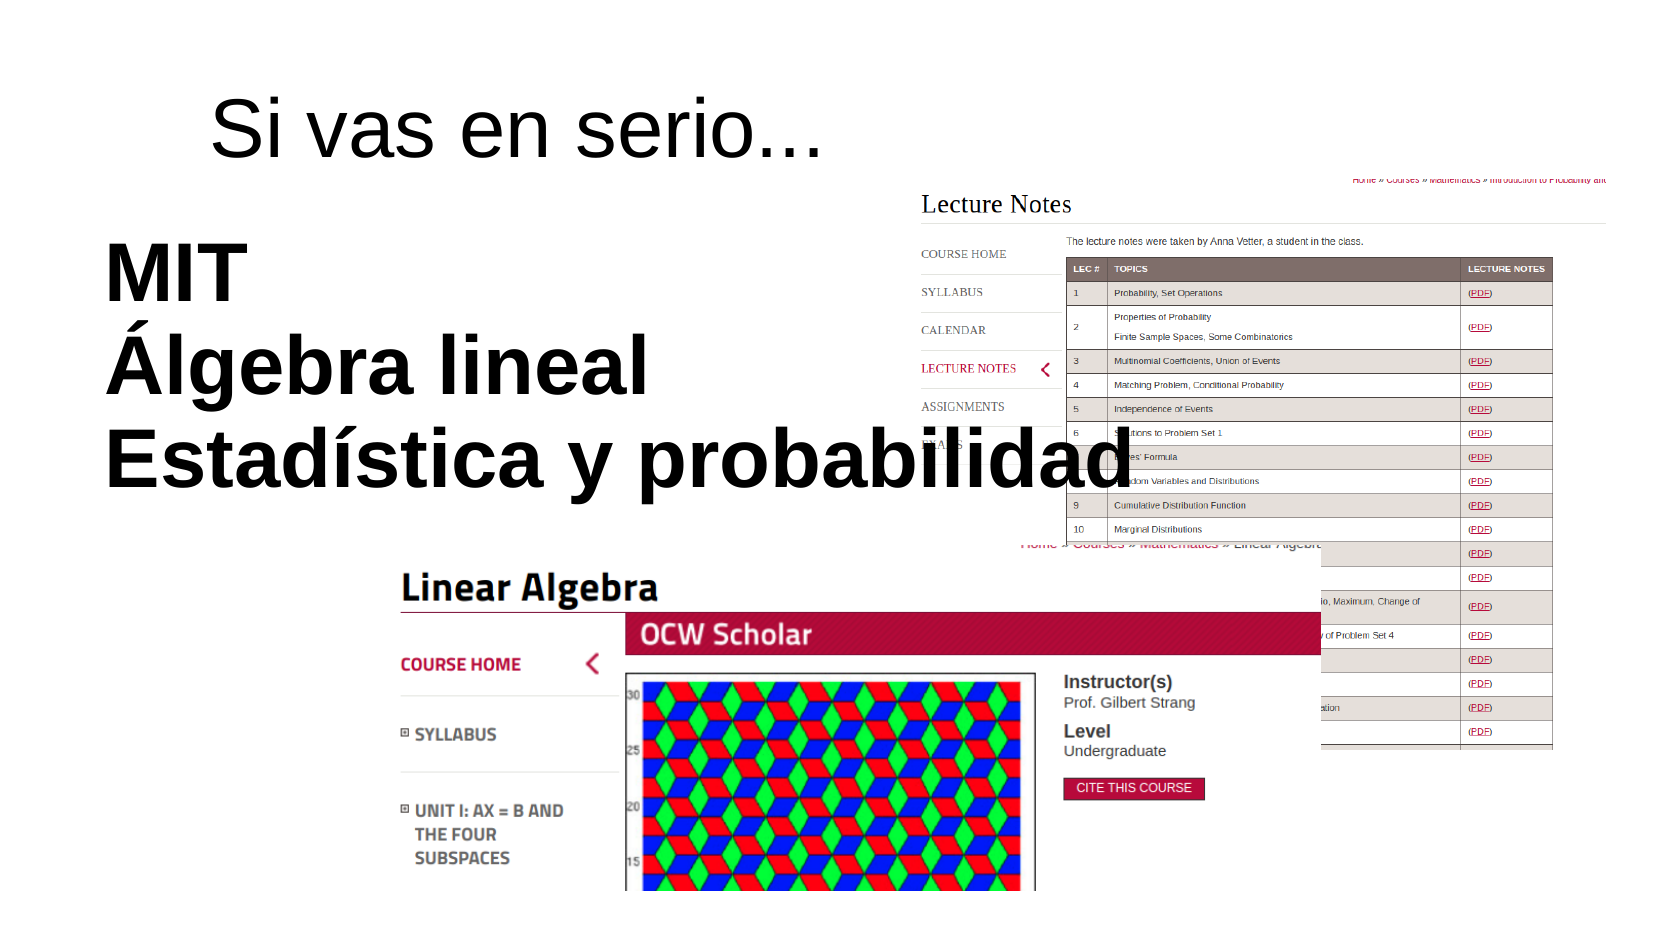

Si vas en serio...
MIT
Álgebra lineal
Estadística y probabilidad